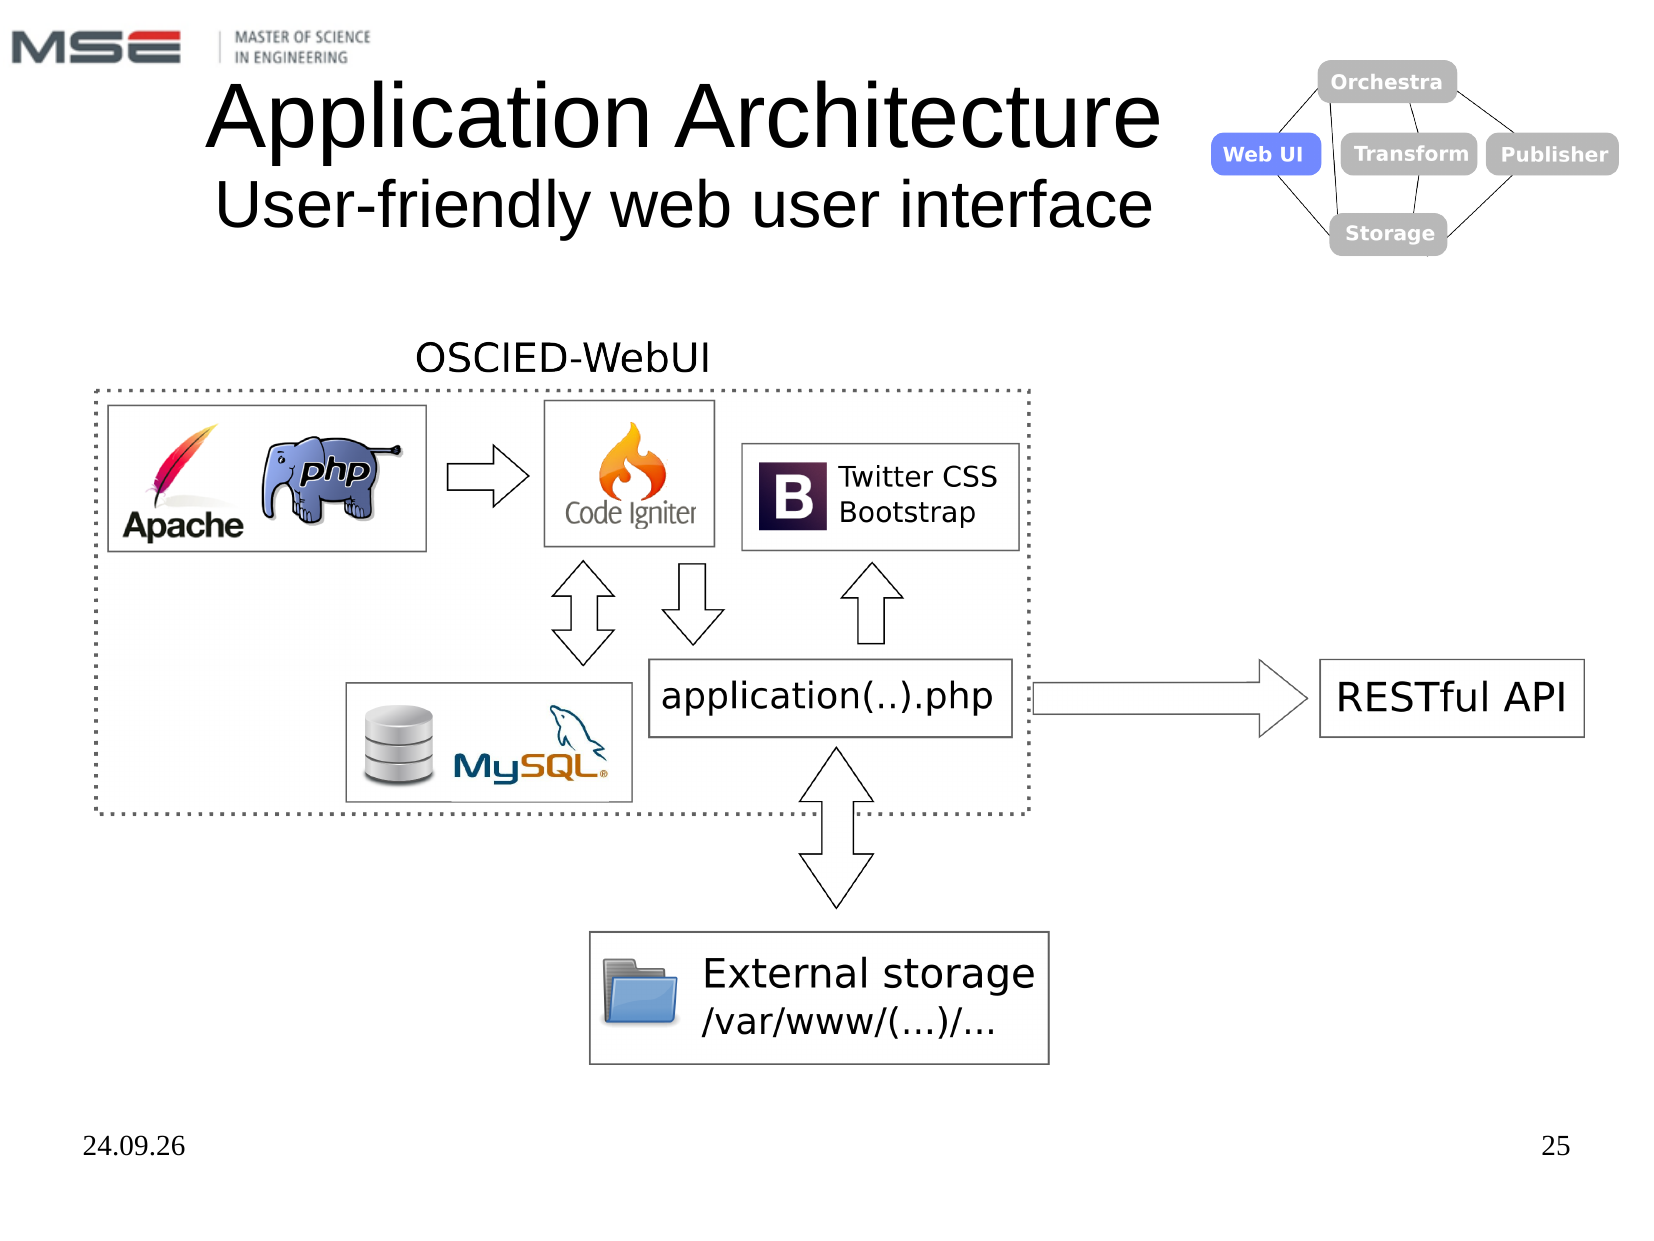

# Application Architecture User-friendly web user interface
25